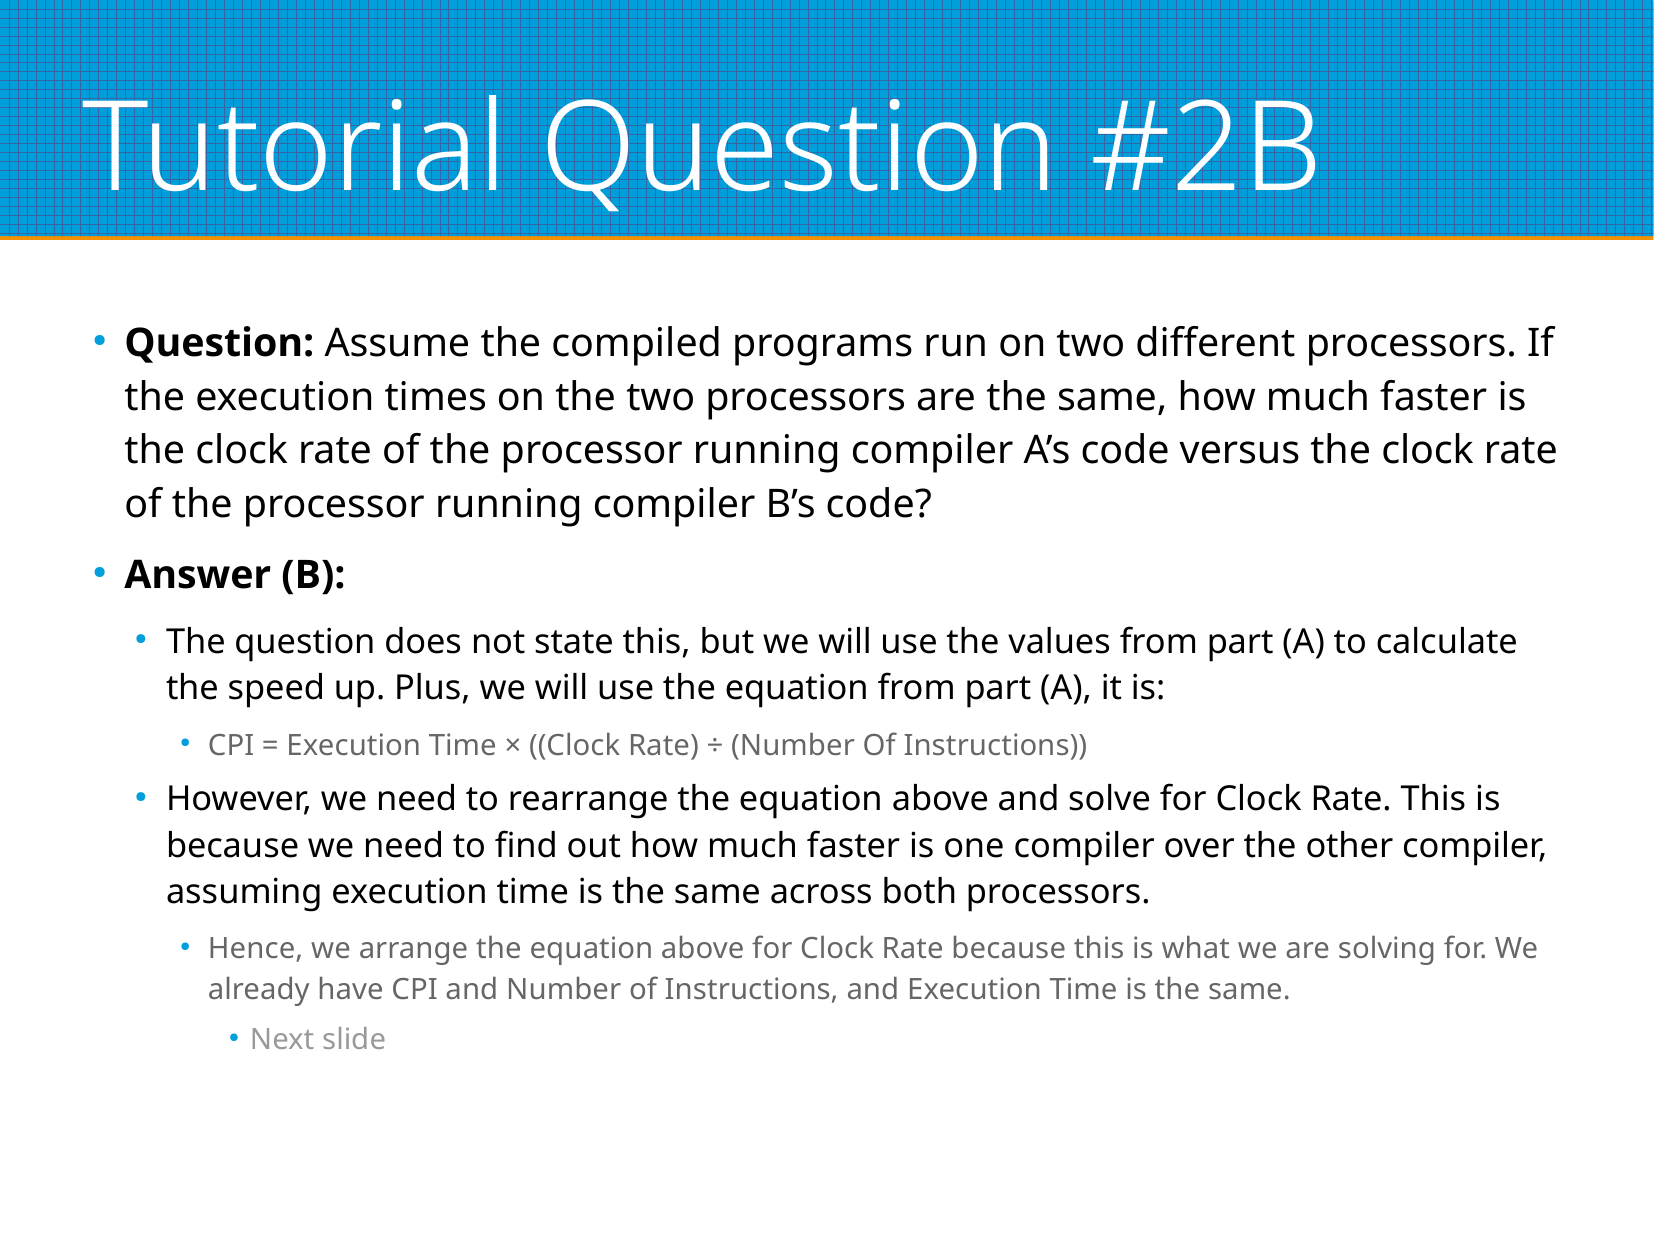

# Tutorial Question #2B
Question: Assume the compiled programs run on two different processors. If the execution times on the two processors are the same, how much faster is the clock rate of the processor running compiler A’s code versus the clock rate of the processor running compiler B’s code?
Answer (B):
The question does not state this, but we will use the values from part (A) to calculate the speed up. Plus, we will use the equation from part (A), it is:
CPI = Execution Time × ((Clock Rate) ÷ (Number Of Instructions))
However, we need to rearrange the equation above and solve for Clock Rate. This is because we need to find out how much faster is one compiler over the other compiler, assuming execution time is the same across both processors.
Hence, we arrange the equation above for Clock Rate because this is what we are solving for. We already have CPI and Number of Instructions, and Execution Time is the same.
Next slide